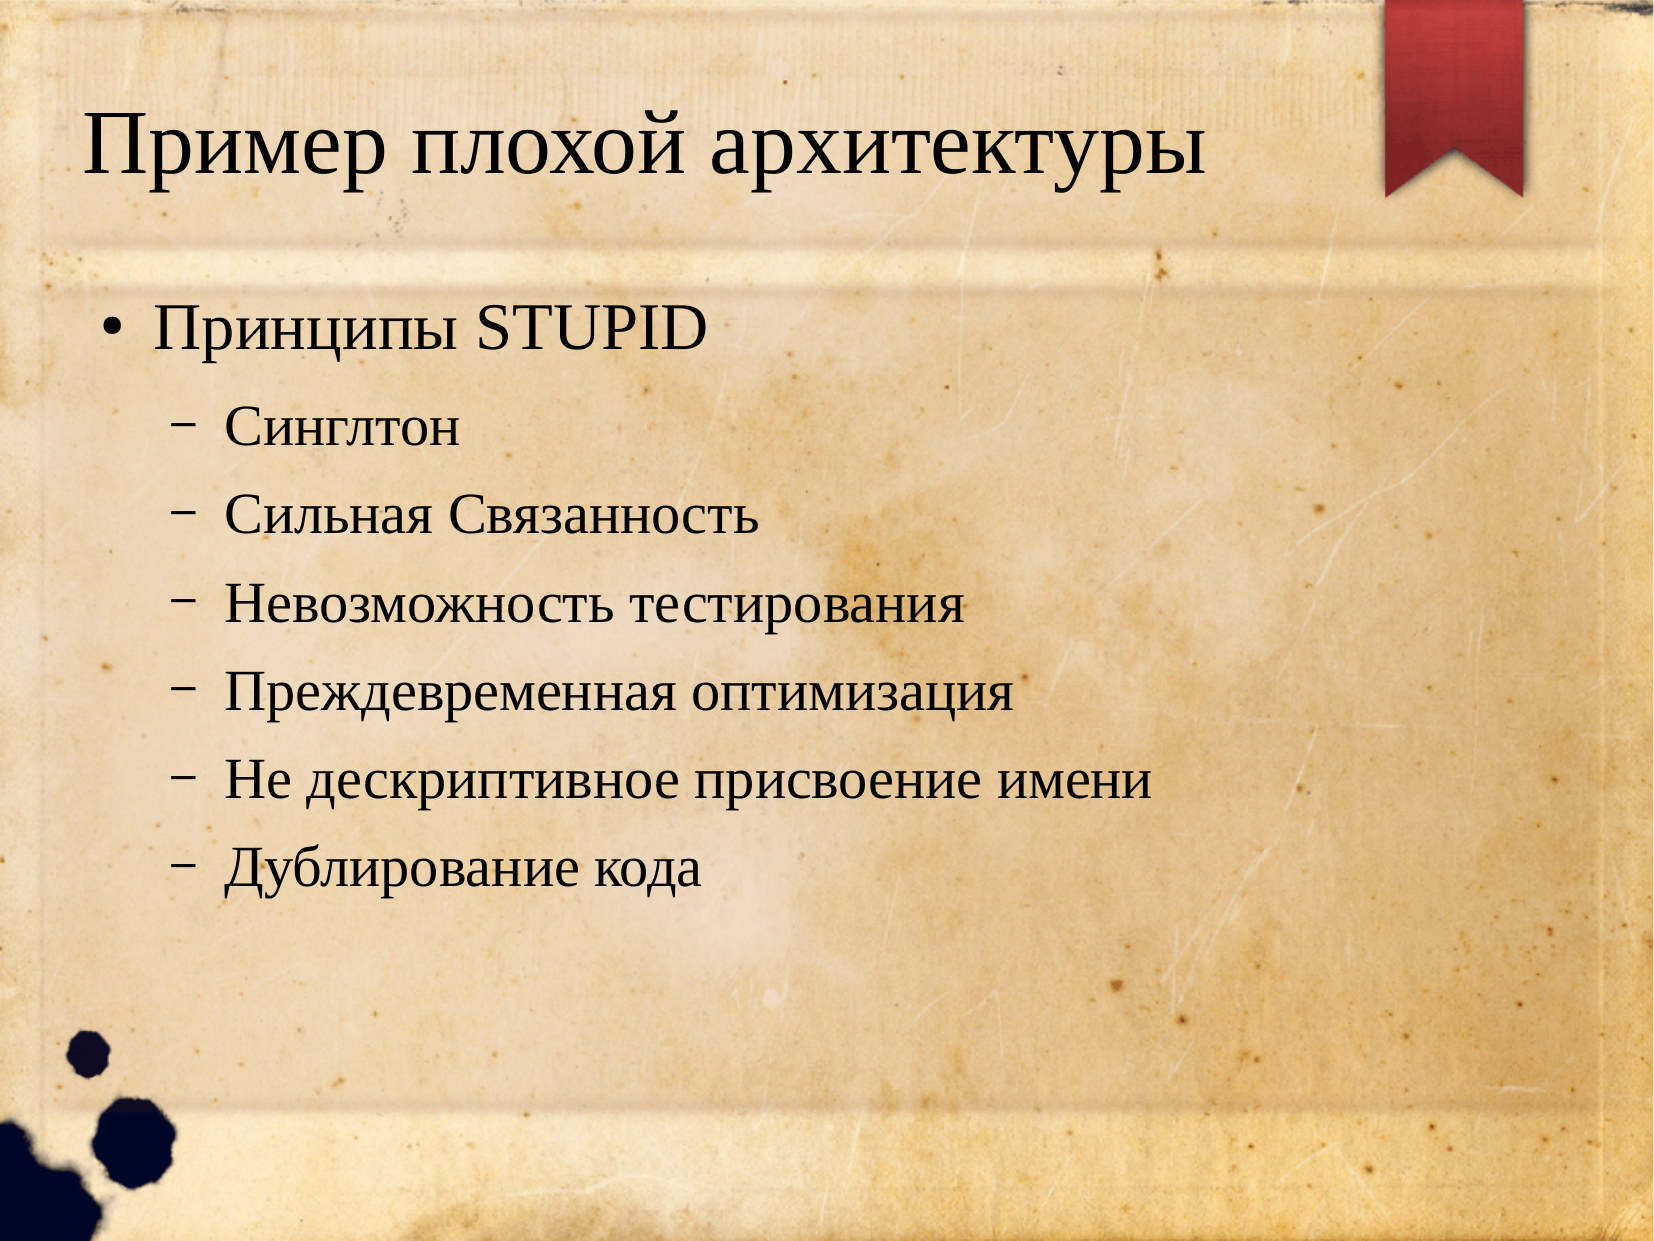

# Пример плохой архитектуры
Принципы STUPID
Синглтон
Сильная Связанность
Невозможность тестирования
Преждевременная оптимизация
Не дескриптивное присвоение имени
Дублирование кода